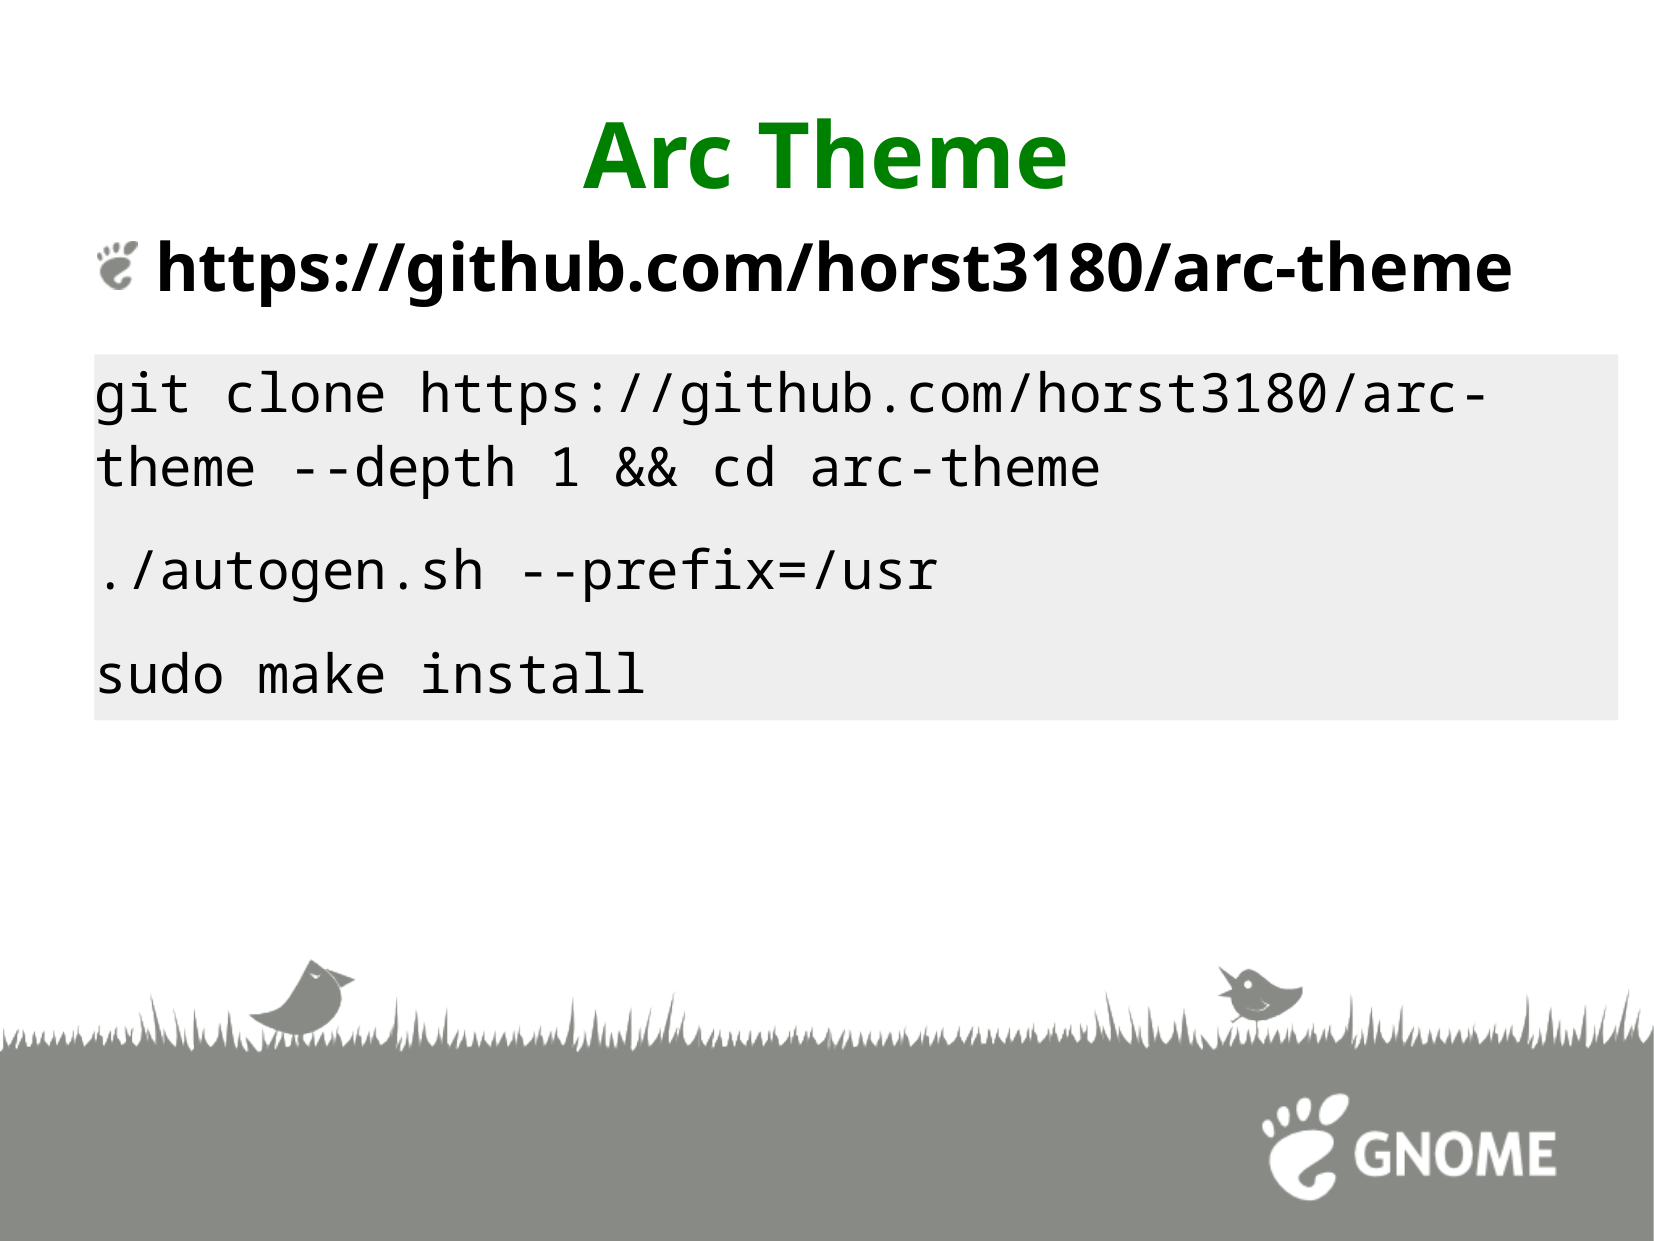

# Arc Theme
 https://github.com/horst3180/arc-theme
git clone https://github.com/horst3180/arc-theme --depth 1 && cd arc-theme
./autogen.sh --prefix=/usr
sudo make install